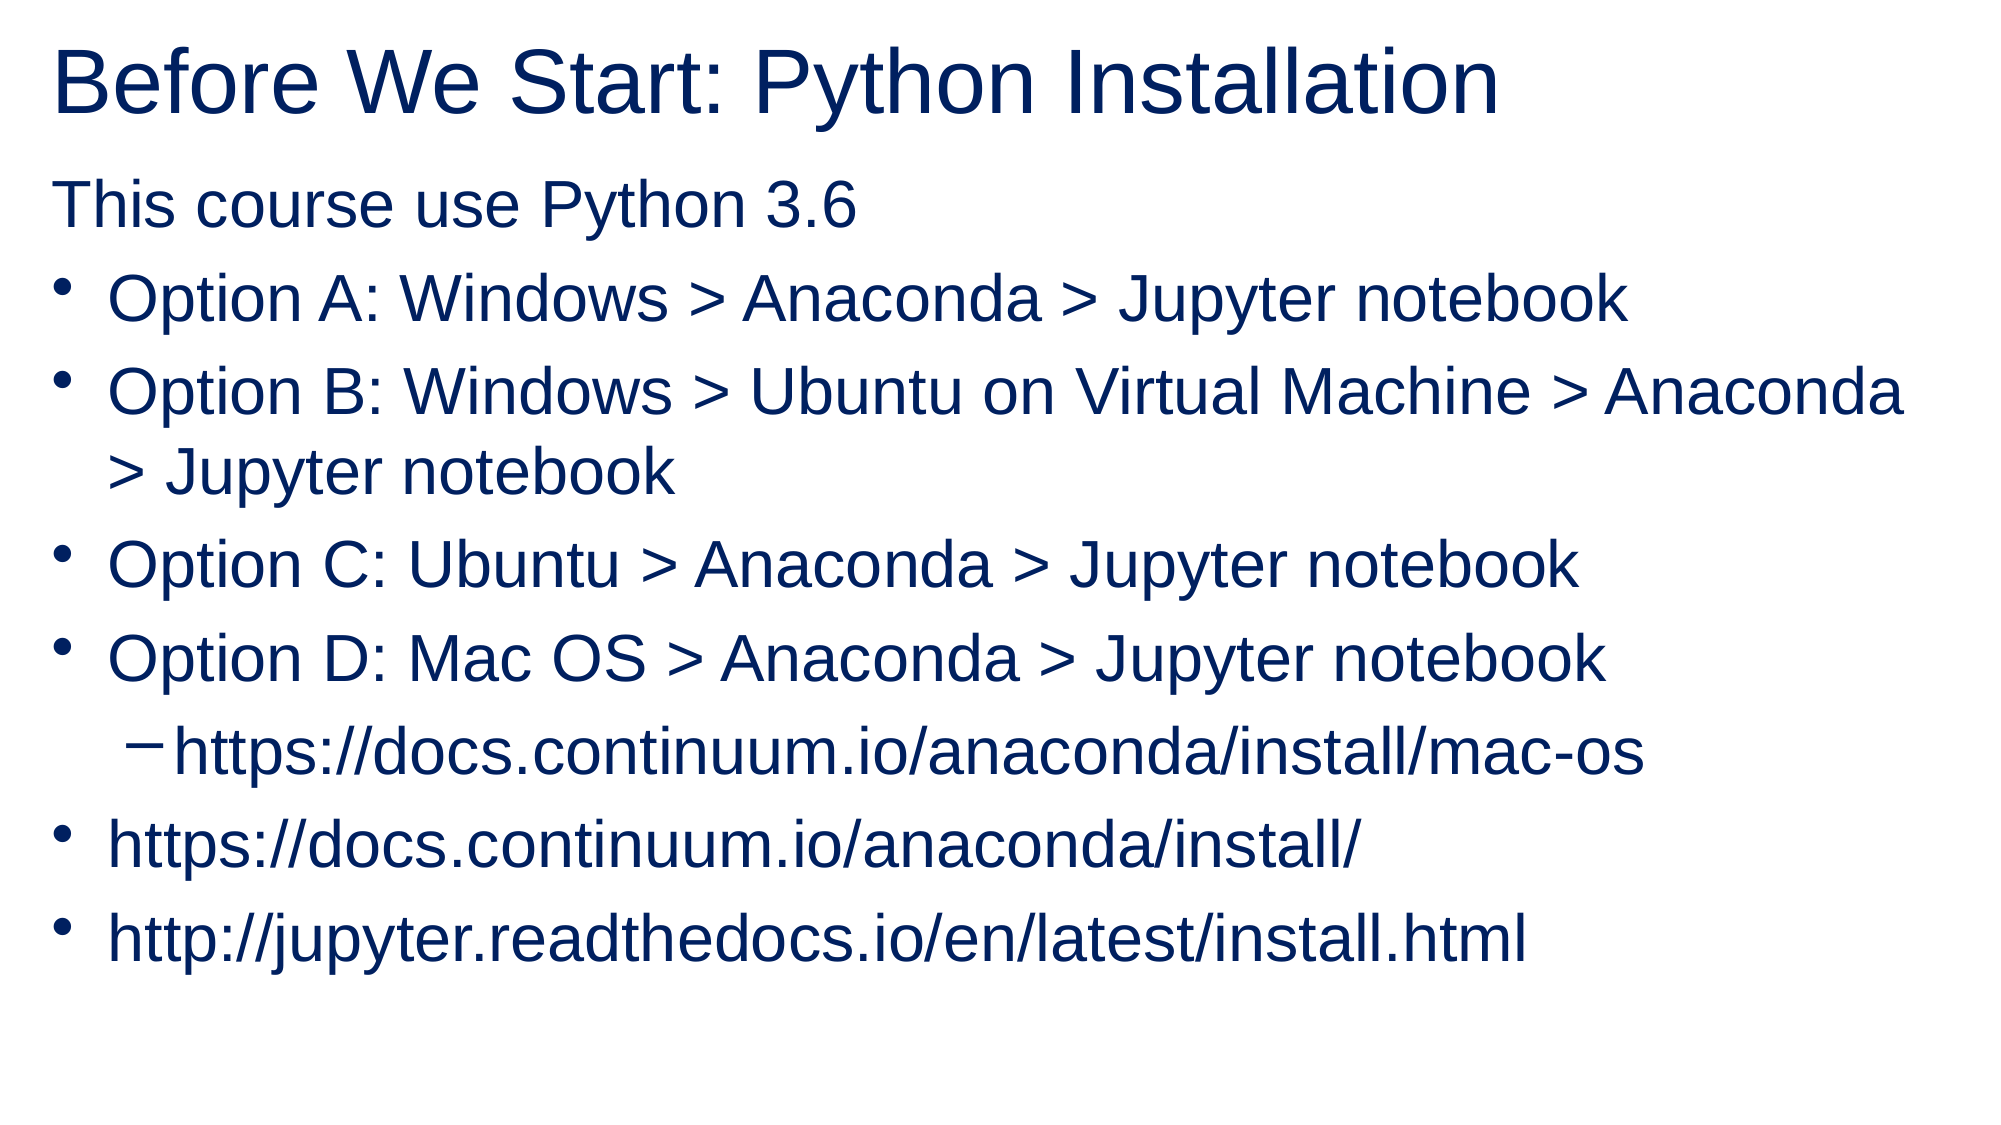

# Before We Start: Python Installation
This course use Python 3.6
Option A: Windows > Anaconda > Jupyter notebook
Option B: Windows > Ubuntu on Virtual Machine > Anaconda > Jupyter notebook
Option C: Ubuntu > Anaconda > Jupyter notebook
Option D: Mac OS > Anaconda > Jupyter notebook
https://docs.continuum.io/anaconda/install/mac-os
https://docs.continuum.io/anaconda/install/
http://jupyter.readthedocs.io/en/latest/install.html